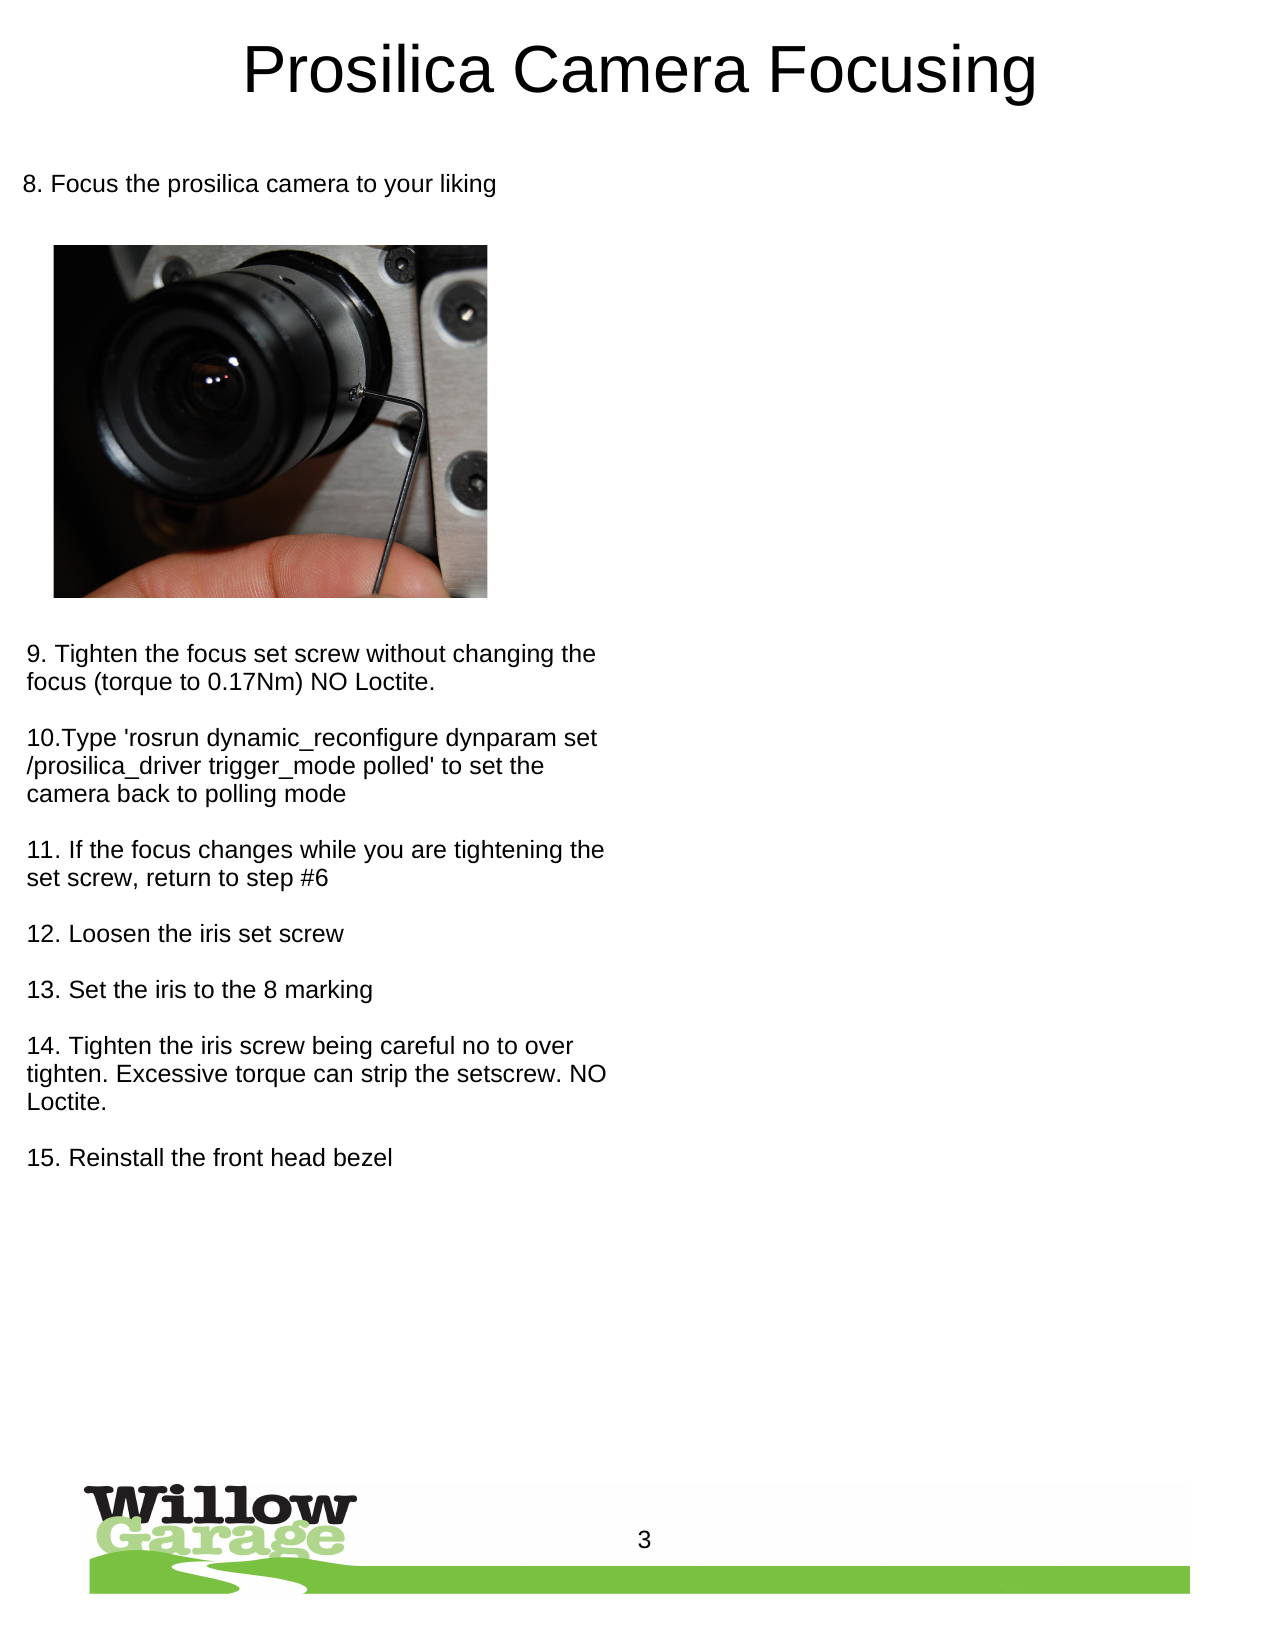

# Prosilica Camera Focusing
 Focus the prosilica camera to your liking
 Tighten the focus set screw without changing the focus (torque to 0.17Nm) NO Loctite.
Type 'rosrun dynamic_reconfigure dynparam set /prosilica_driver trigger_mode polled' to set the camera back to polling mode
 If the focus changes while you are tightening the set screw, return to step #6
 Loosen the iris set screw
 Set the iris to the 8 marking
 Tighten the iris screw being careful no to over tighten. Excessive torque can strip the setscrew. NO Loctite.
 Reinstall the front head bezel
3